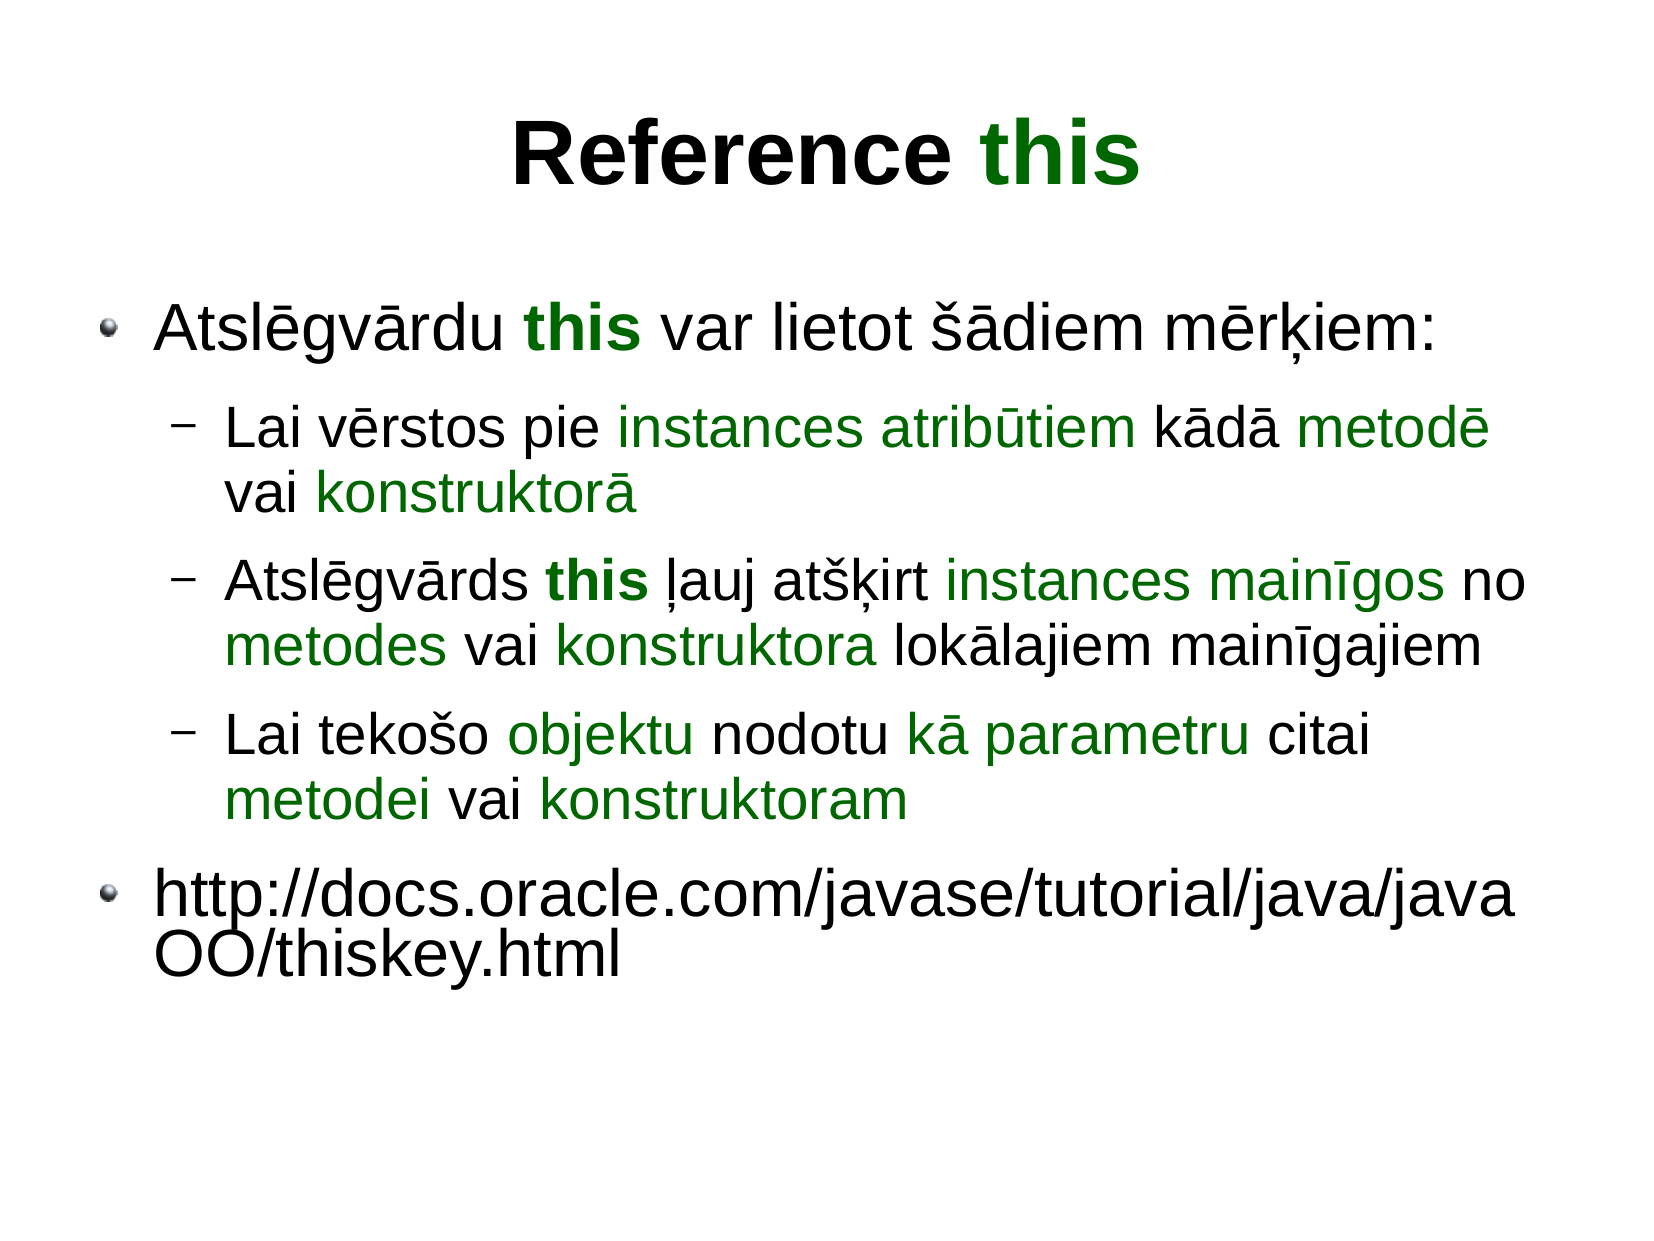

# Reference this
Atslēgvārdu this var lietot šādiem mērķiem:
Lai vērstos pie instances atribūtiem kādā metodē vai konstruktorā
Atslēgvārds this ļauj atšķirt instances mainīgos no metodes vai konstruktora lokālajiem mainīgajiem
Lai tekošo objektu nodotu kā parametru citai metodei vai konstruktoram
http://docs.oracle.com/javase/tutorial/java/javaOO/thiskey.html